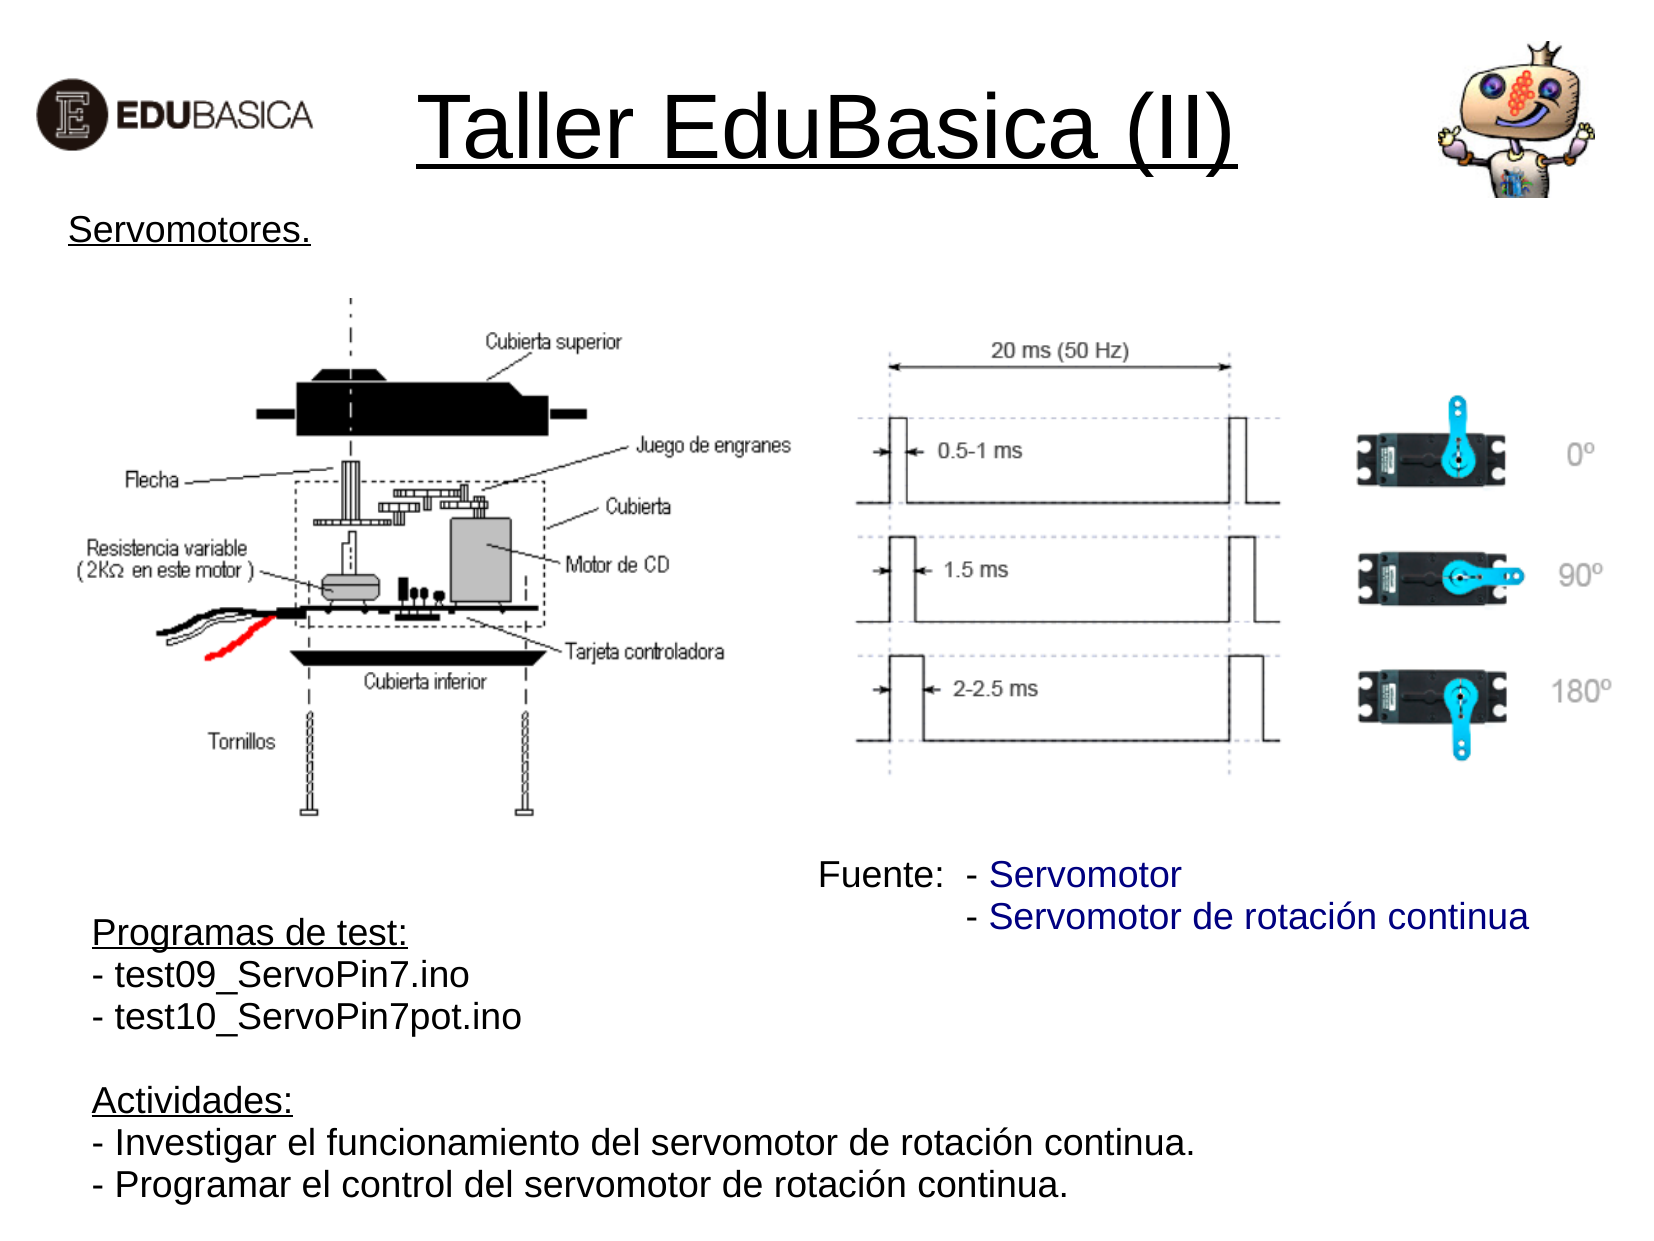

# Taller EduBasica (II)
Servomotores.
Fuente: - Servomotor
		- Servomotor de rotación continua
Programas de test:
- test09_ServoPin7.ino
- test10_ServoPin7pot.ino
Actividades:
- Investigar el funcionamiento del servomotor de rotación continua.
- Programar el control del servomotor de rotación continua.